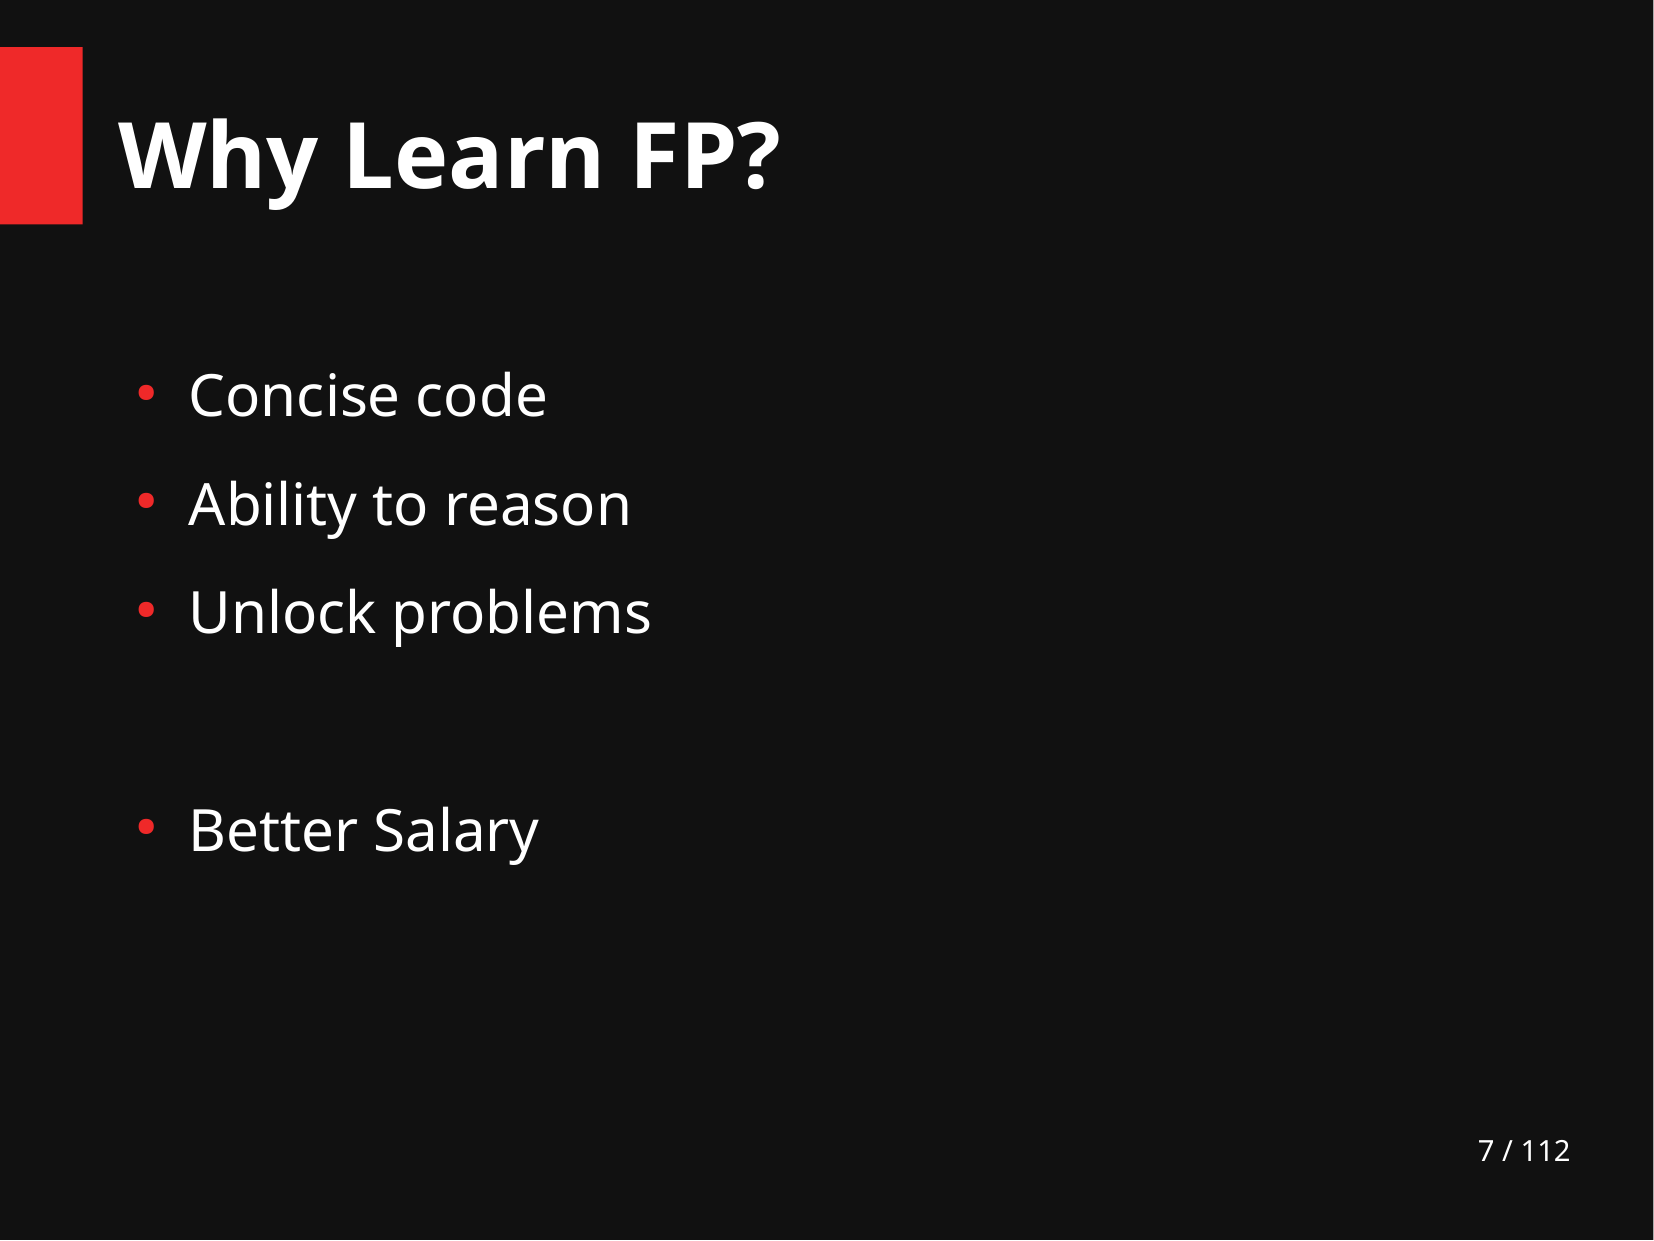

# Why Learn FP?
Concise code
Ability to reason
Unlock problems
Better Salary
7